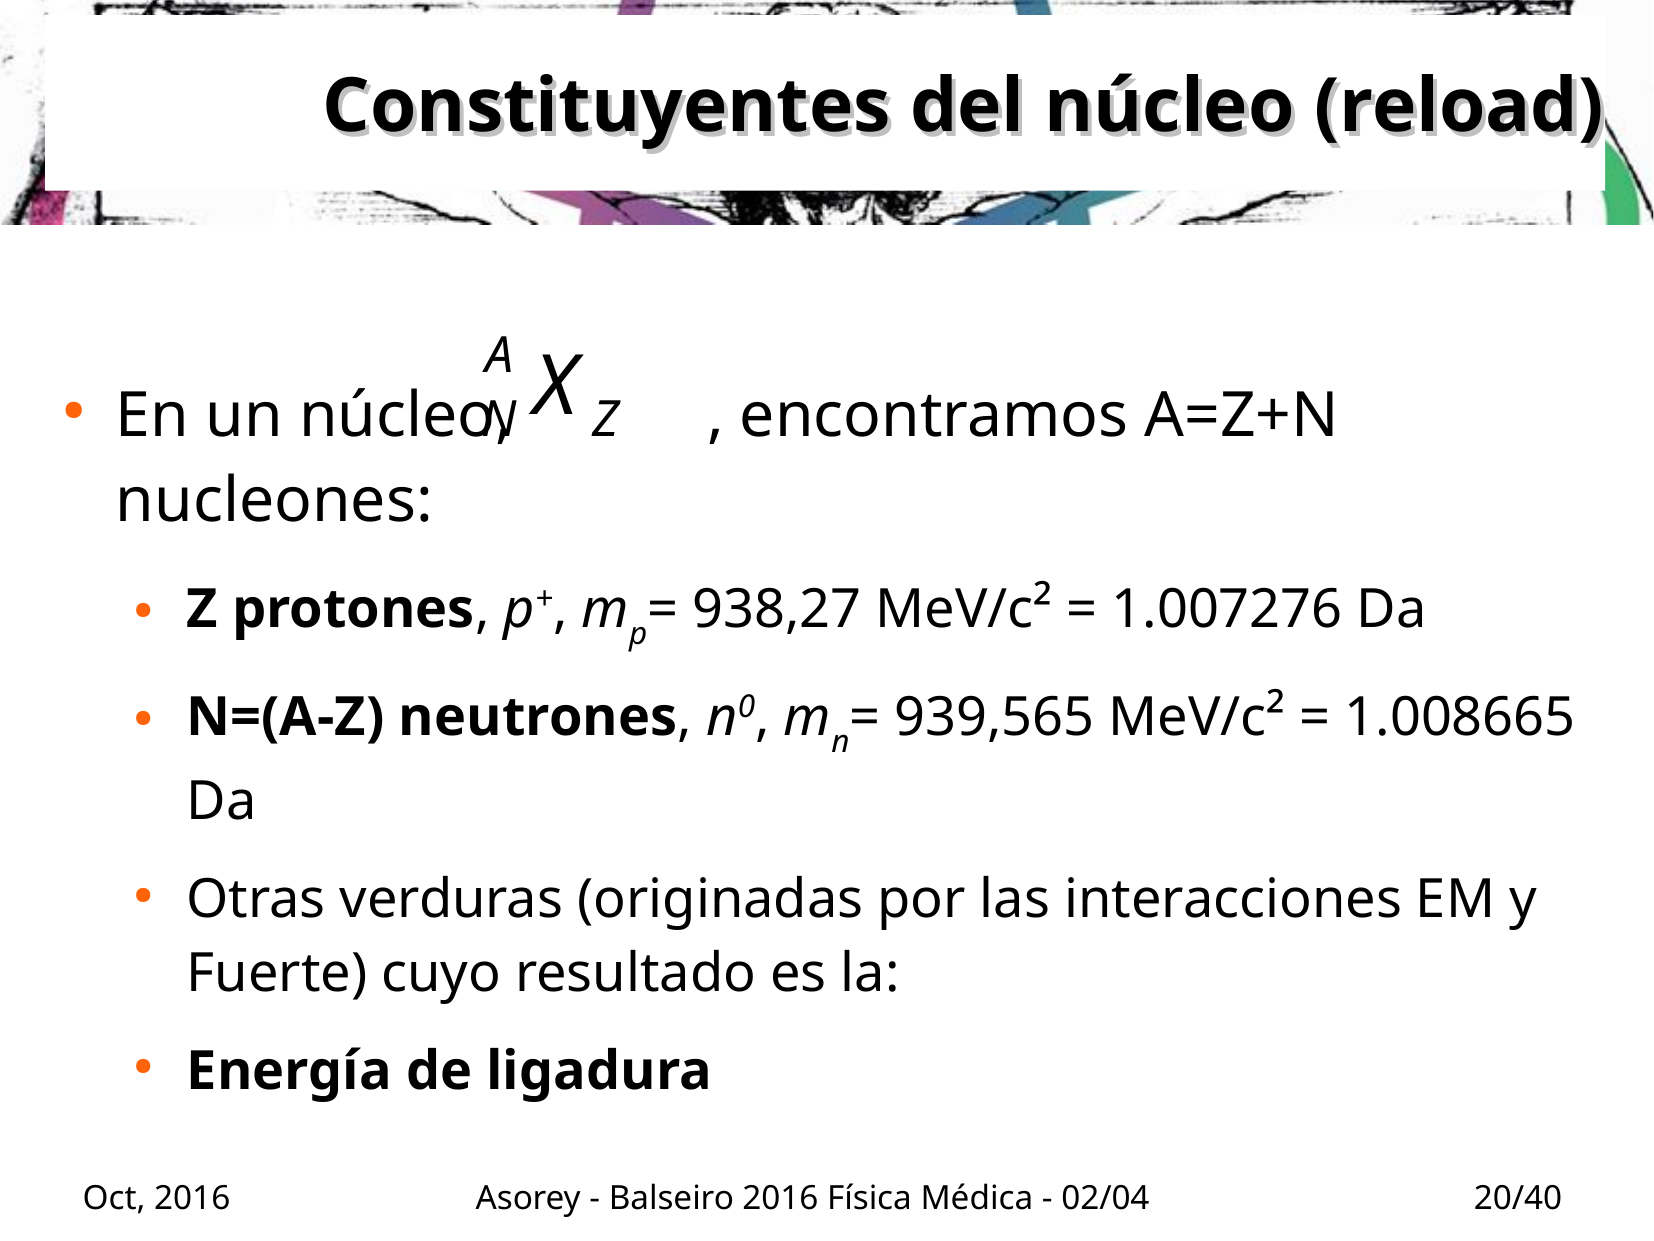

# Constituyentes del núcleo (reload)
En un núcleo, , encontramos A=Z+N nucleones:
Z protones, p+, mp= 938,27 MeV/c² = 1.007276 Da
N=(A-Z) neutrones, n0, mn= 939,565 MeV/c² = 1.008665 Da
Otras verduras (originadas por las interacciones EM y Fuerte) cuyo resultado es la:
Energía de ligadura
Oct, 2016
Asorey - Balseiro 2016 Física Médica - 02/04
20